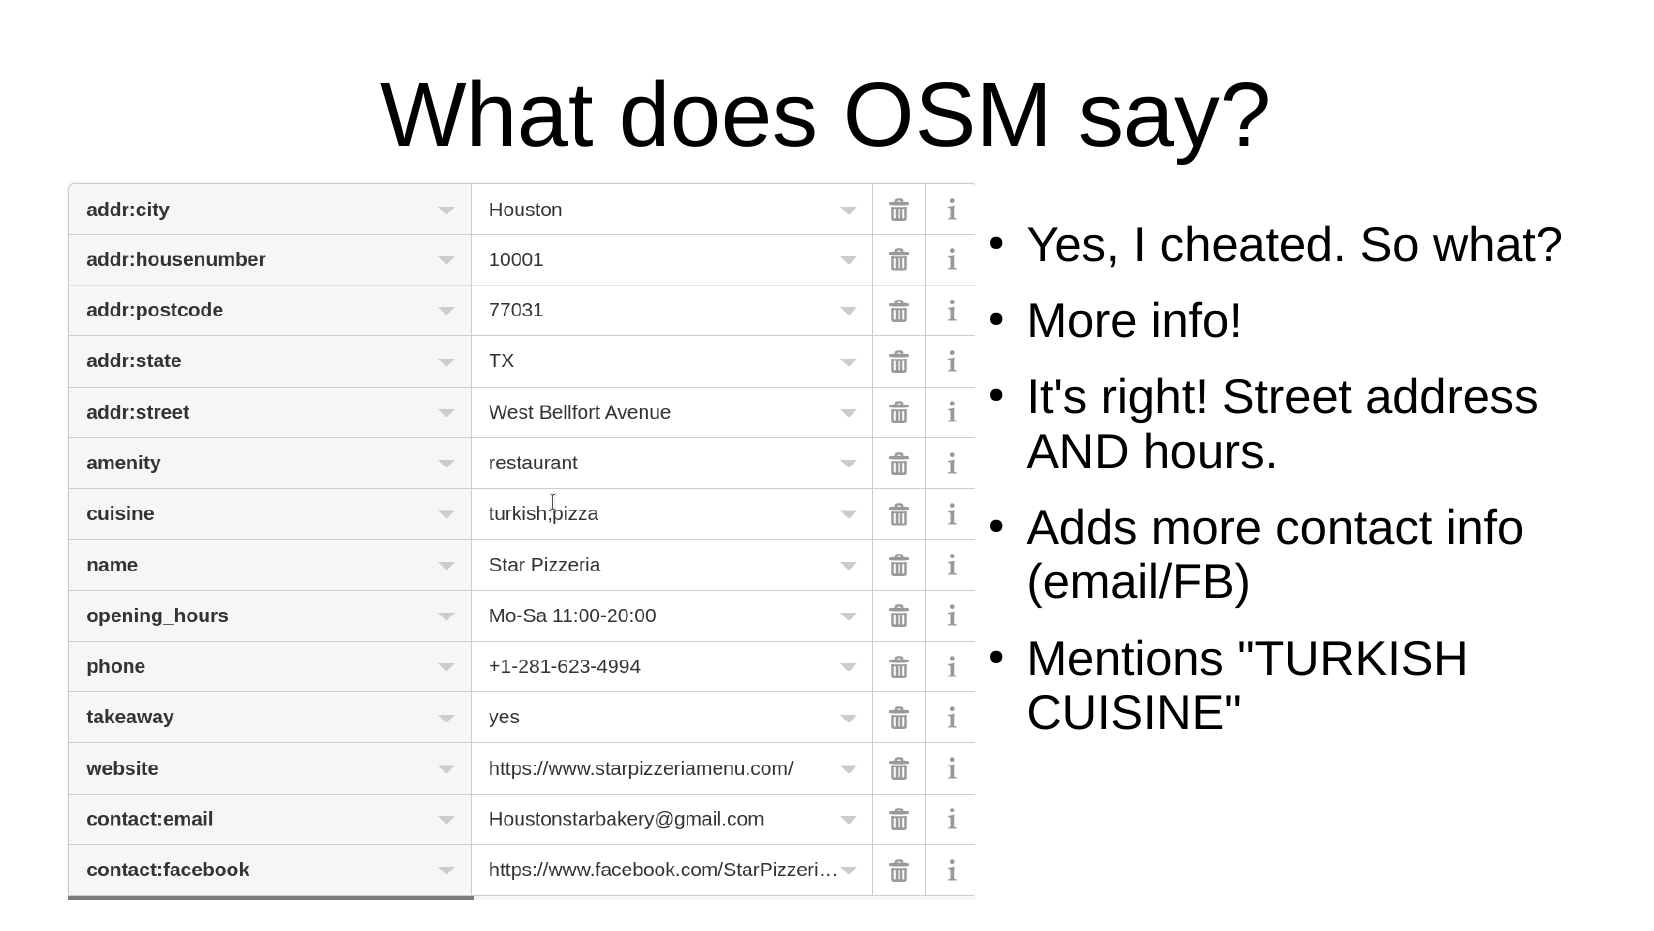

# What does OSM say?
Yes, I cheated. So what?
More info!
It's right! Street address AND hours.
Adds more contact info (email/FB)
Mentions "TURKISH CUISINE"